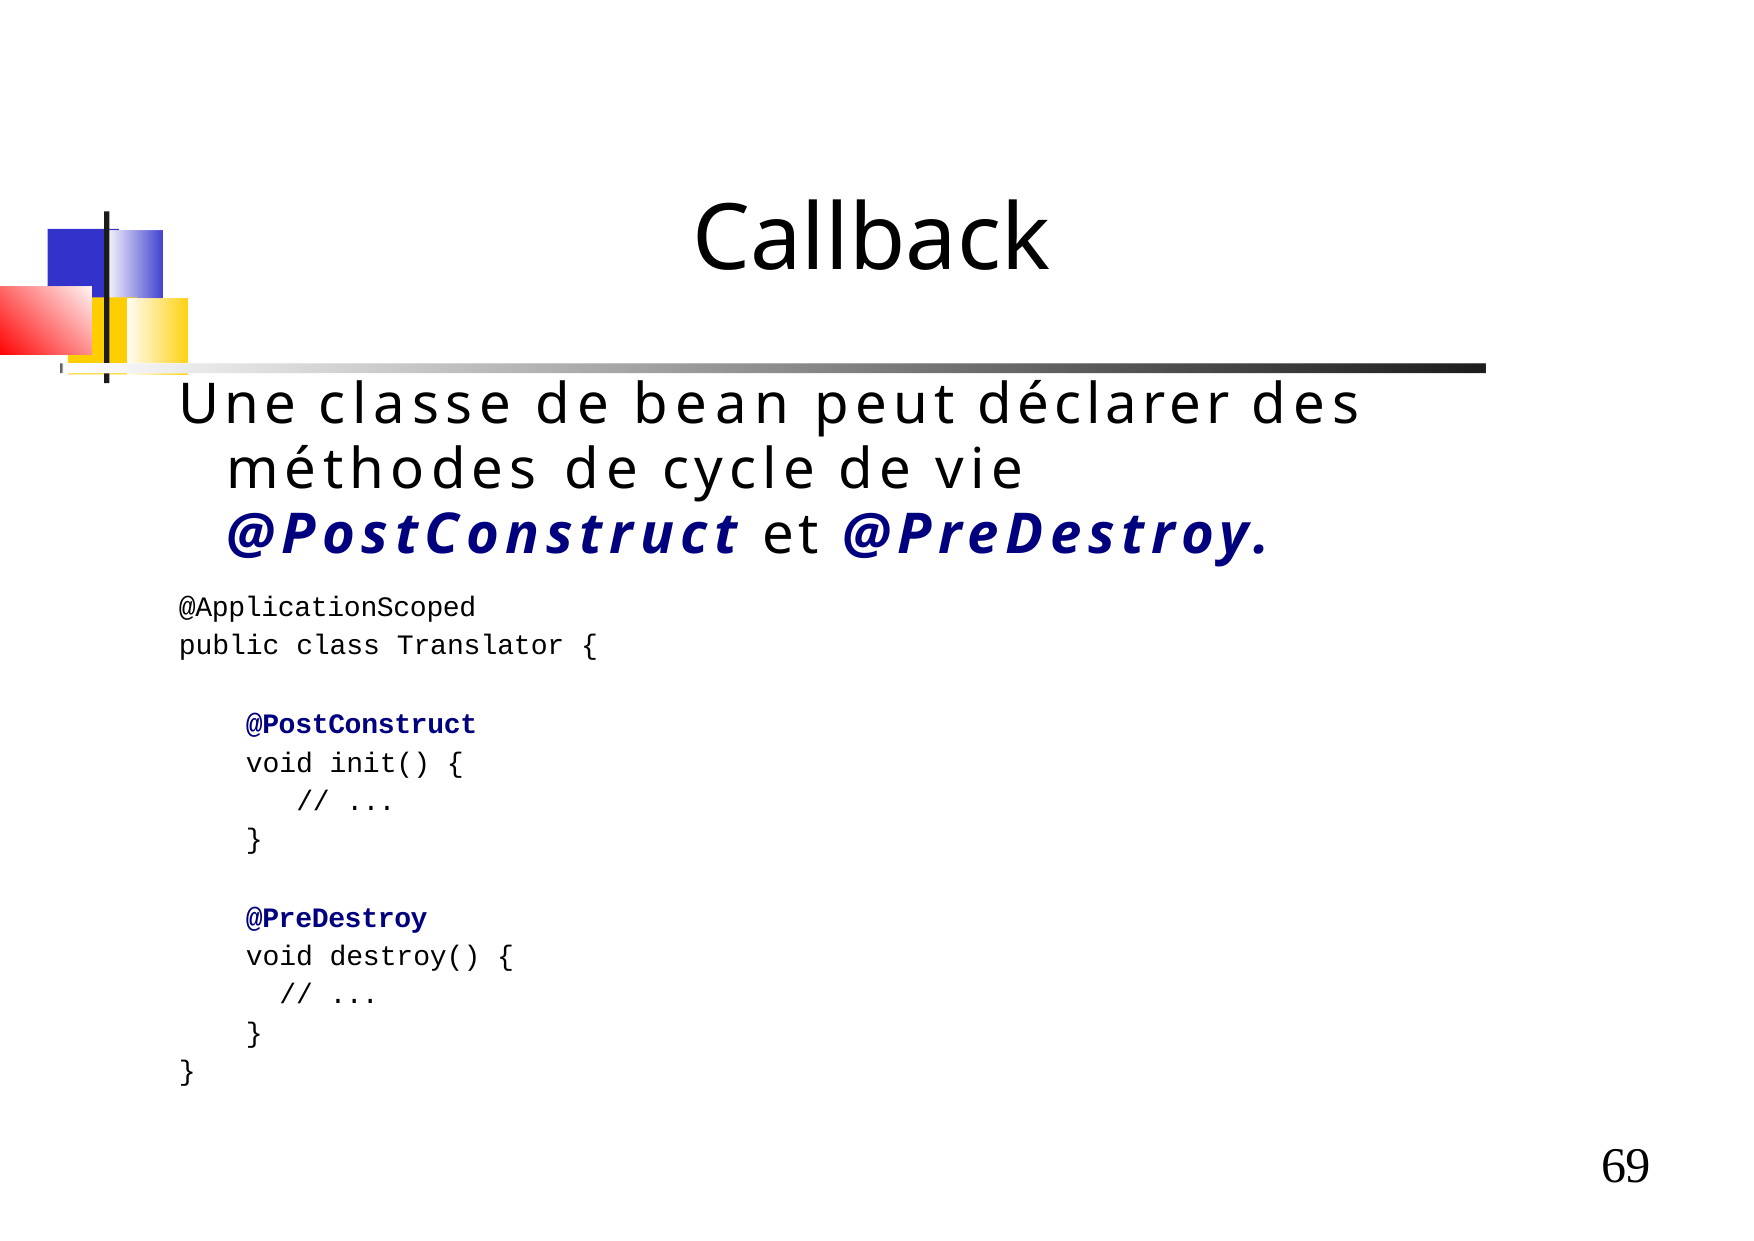

# Callback
Une classe de bean peut déclarer des méthodes de cycle de vie @PostConstruct et @PreDestroy.
@ApplicationScoped public class Translator {
@PostConstruct
void init() {
// ...
}
@PreDestroy
void destroy() {
// ...
}
}
69